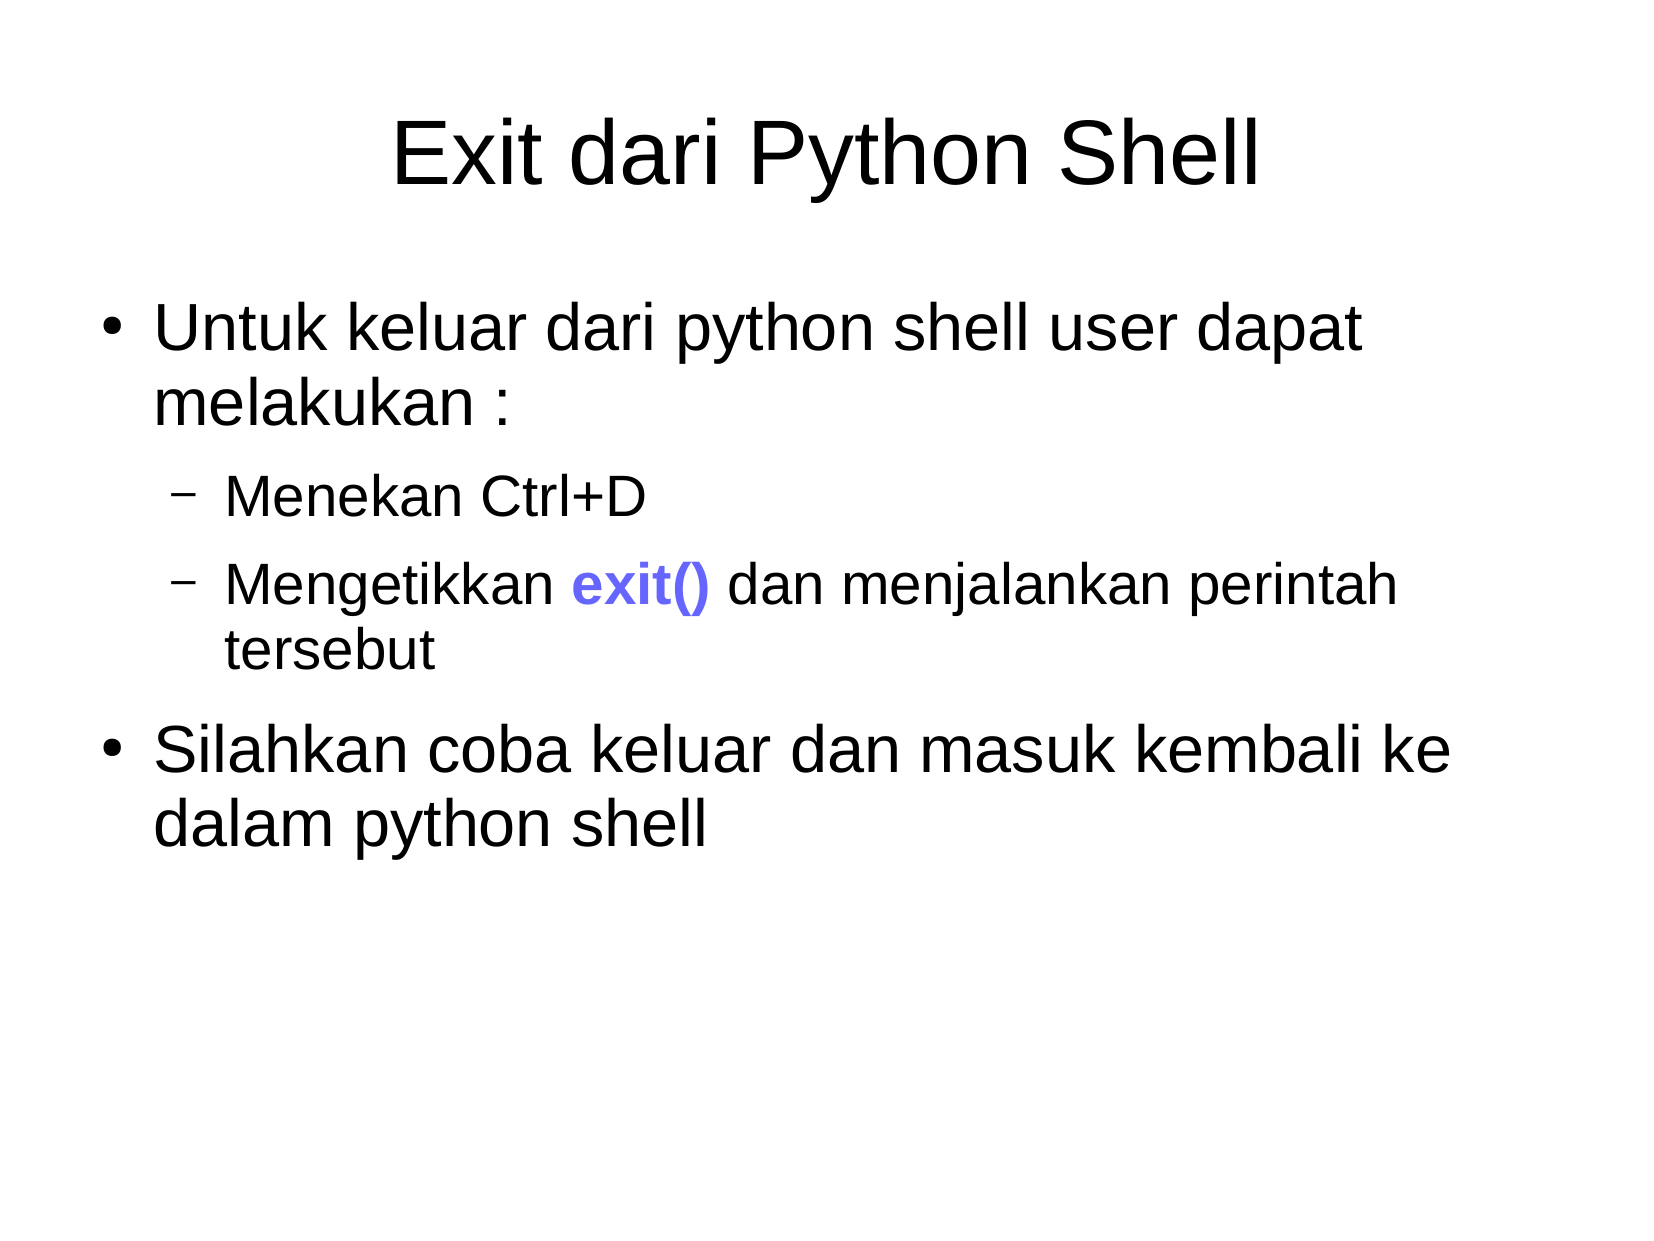

# Exit dari Python Shell
Untuk keluar dari python shell user dapat melakukan :
Menekan Ctrl+D
Mengetikkan exit() dan menjalankan perintah tersebut
Silahkan coba keluar dan masuk kembali ke dalam python shell